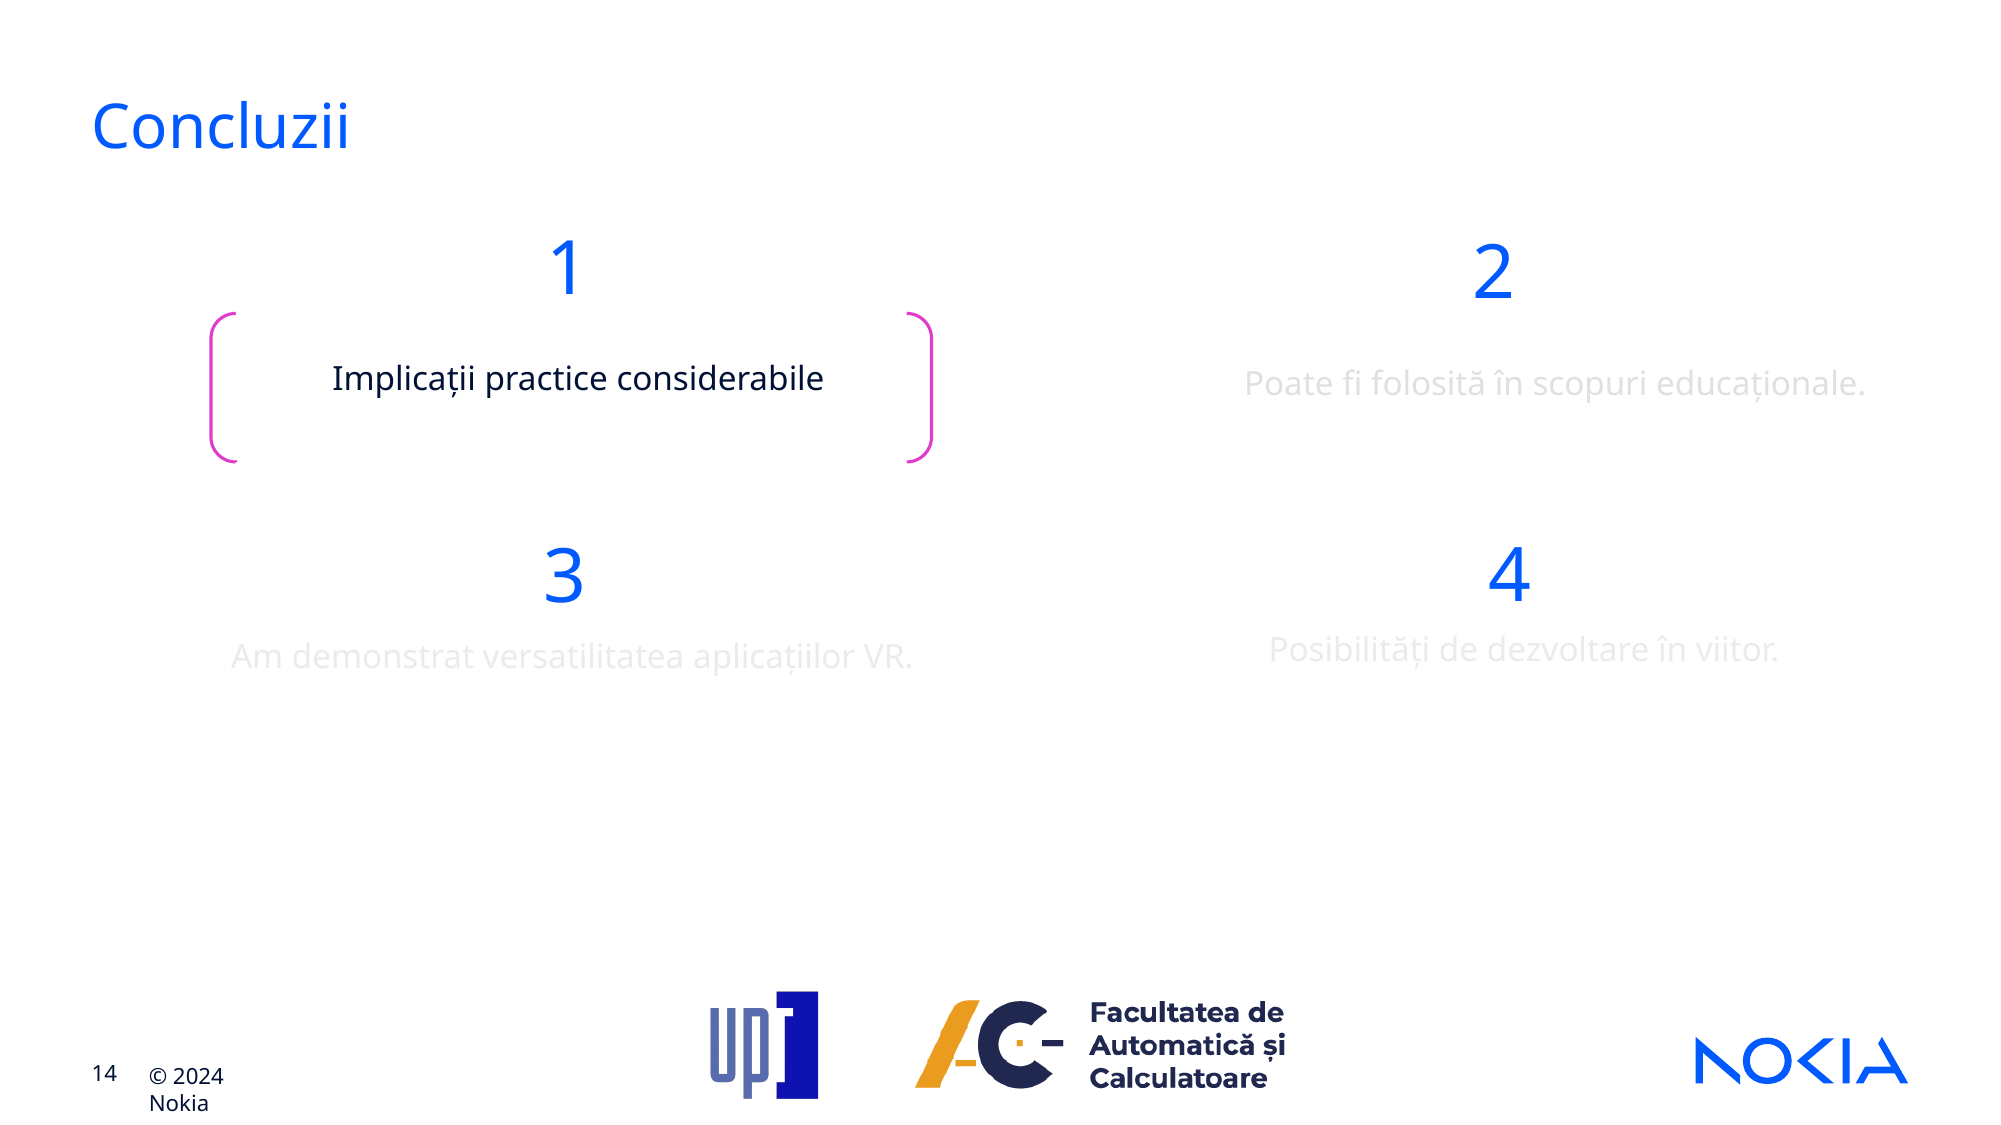

# Concluzii
1
2
 Implicații practice considerabile
 Poate fi folosită în scopuri educaționale.
4
3
Posibilități de dezvoltare în viitor.
Am demonstrat versatilitatea aplicațiilor VR.